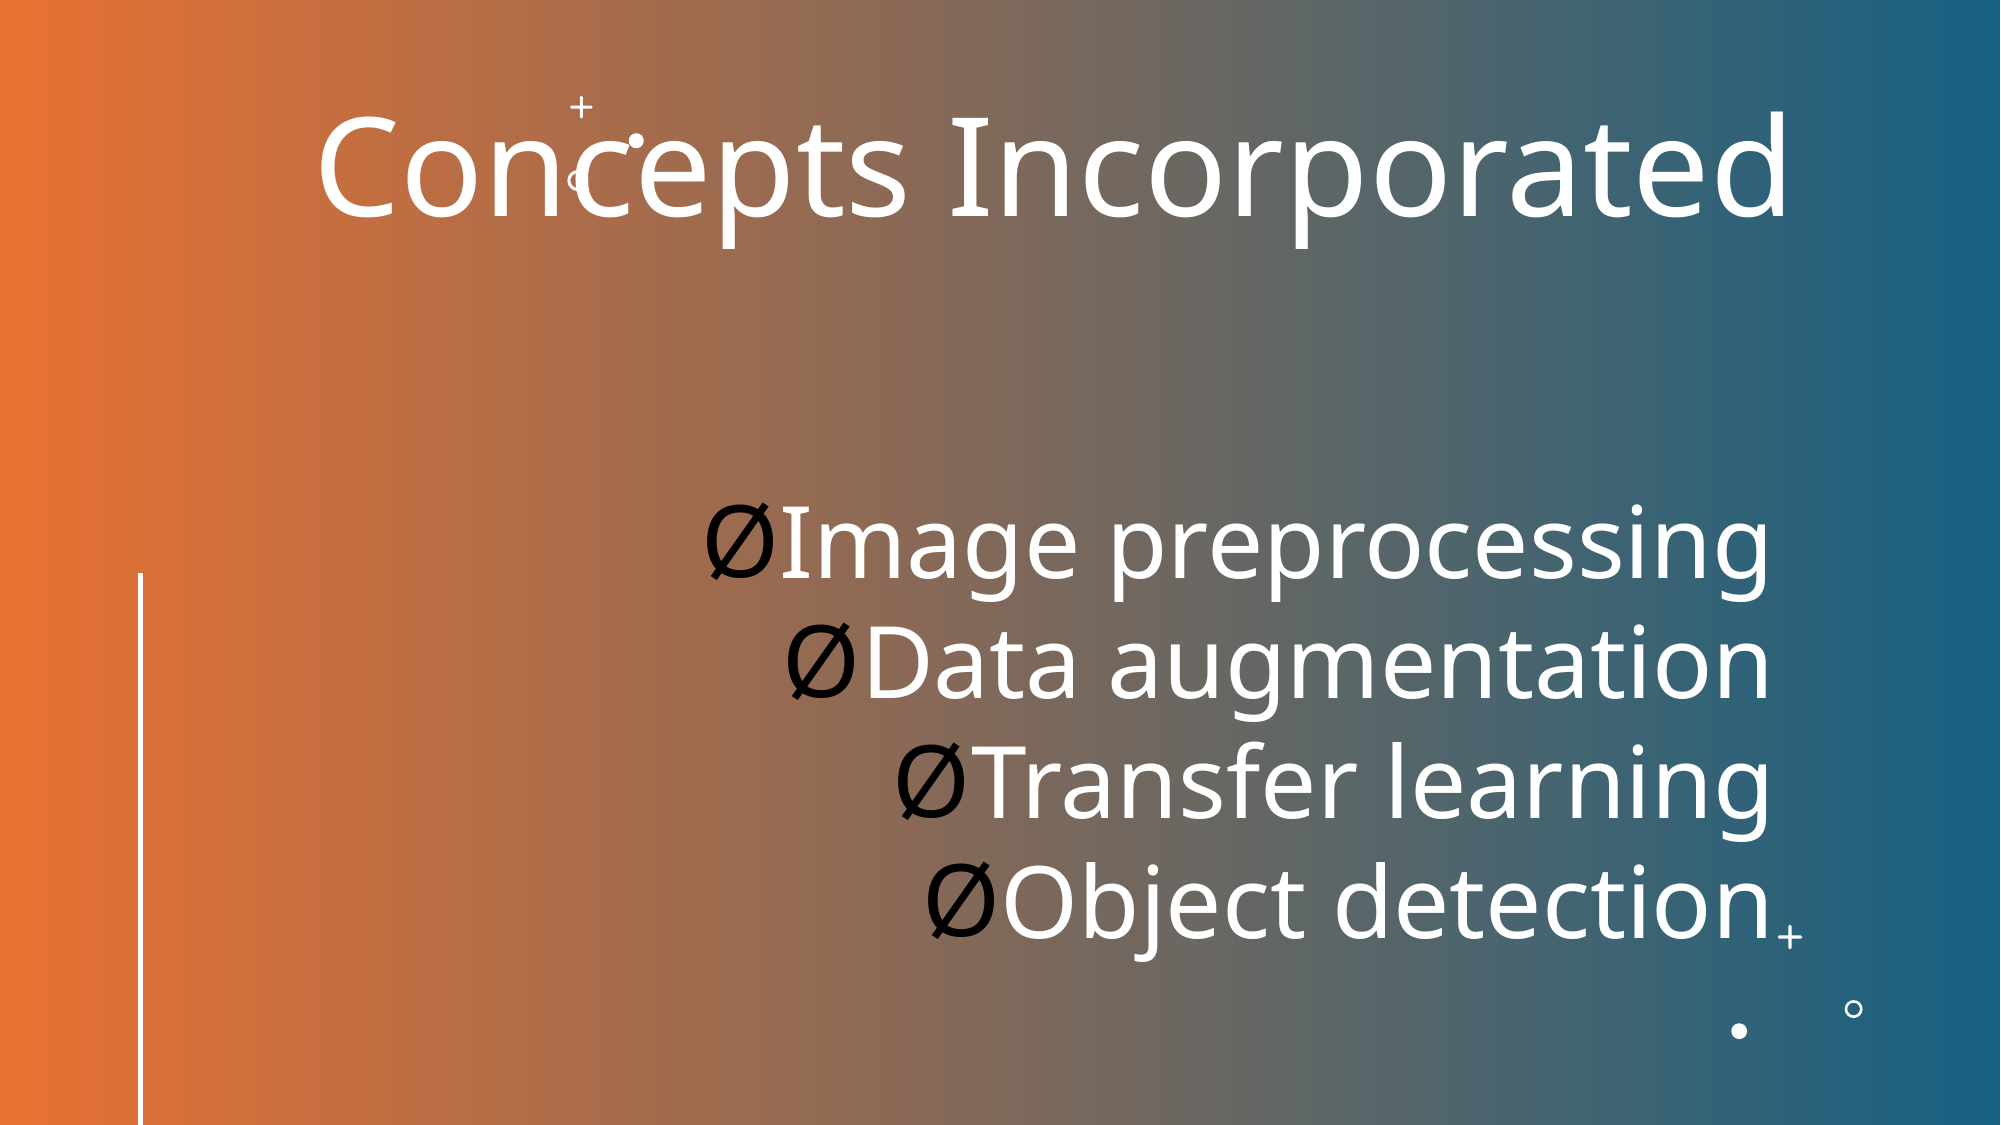

# Concepts Incorporated
Image preprocessing
Data augmentation
Transfer learning
Object detection